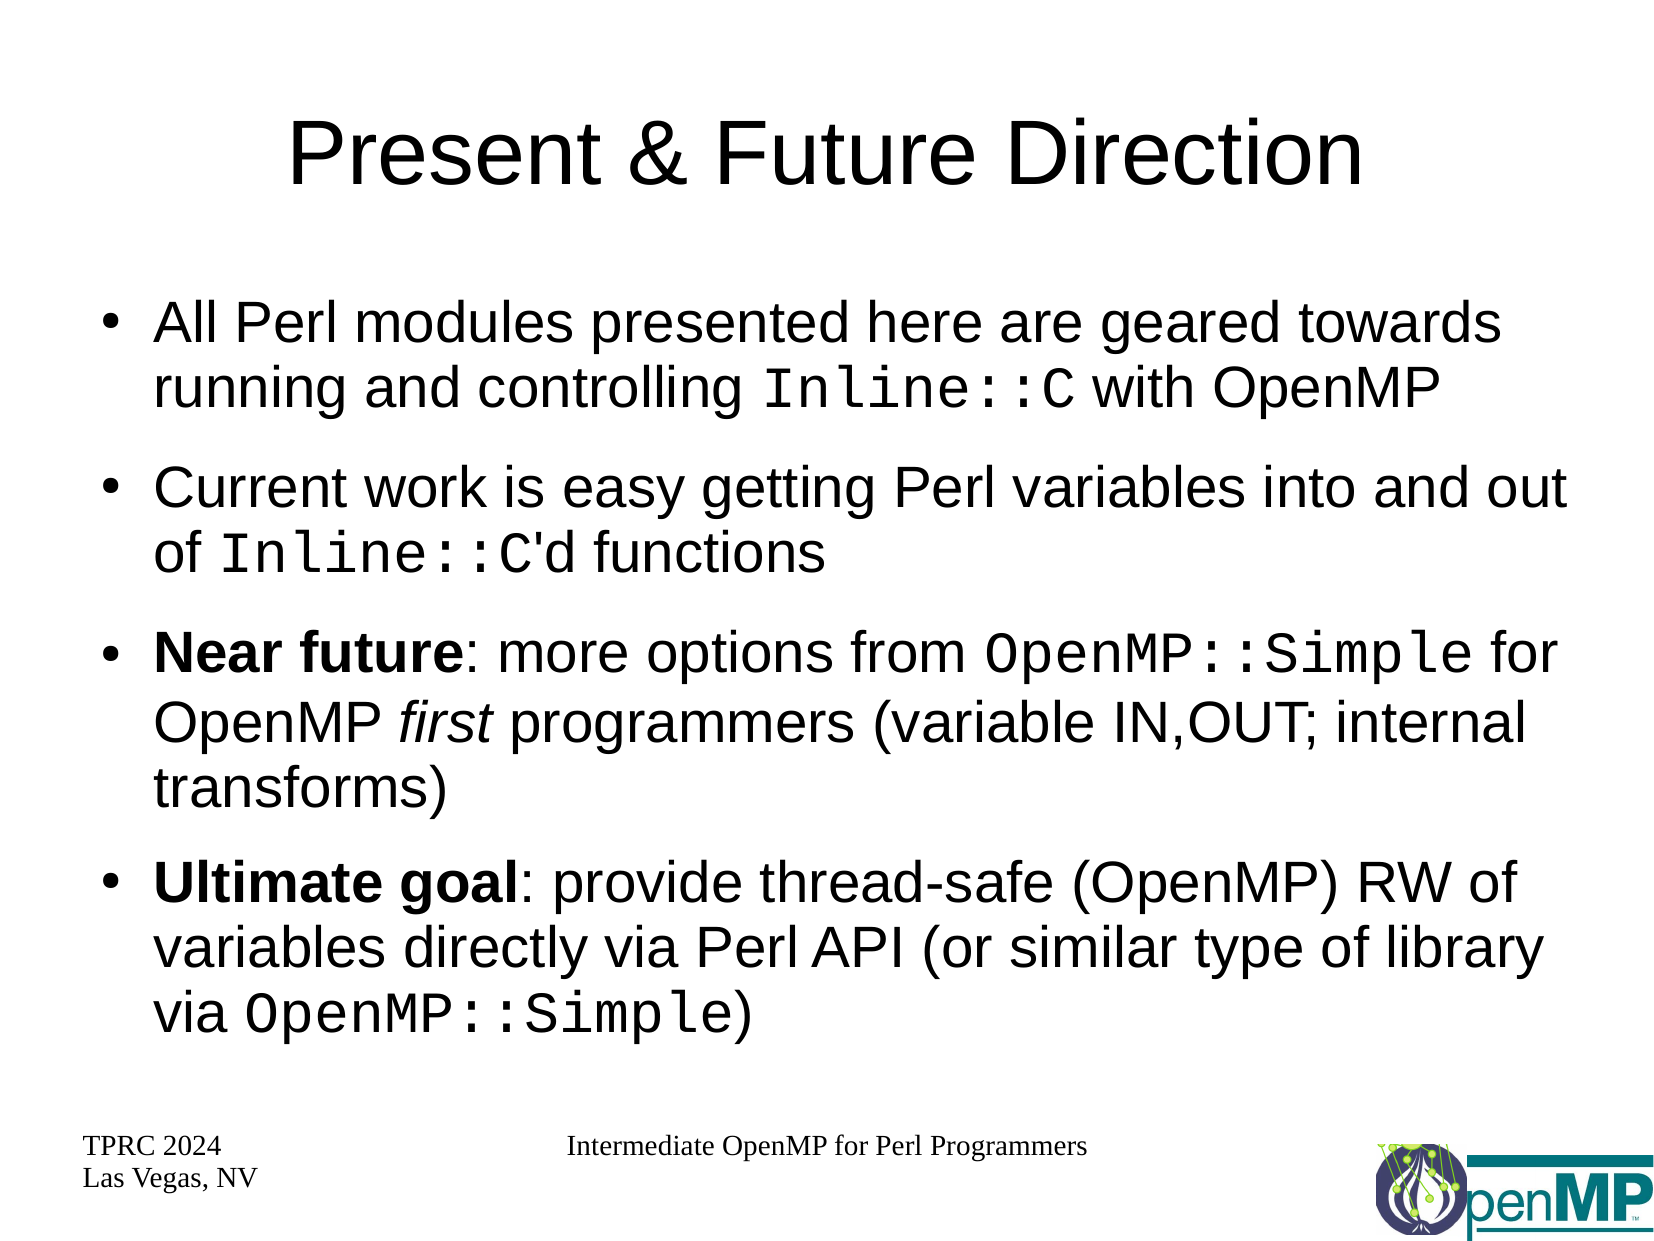

# Present & Future Direction
All Perl modules presented here are geared towards running and controlling Inline::C with OpenMP
Current work is easy getting Perl variables into and out of Inline::C'd functions
Near future: more options from OpenMP::Simple for OpenMP first programmers (variable IN,OUT; internal transforms)
Ultimate goal: provide thread-safe (OpenMP) RW of variables directly via Perl API (or similar type of library via OpenMP::Simple)